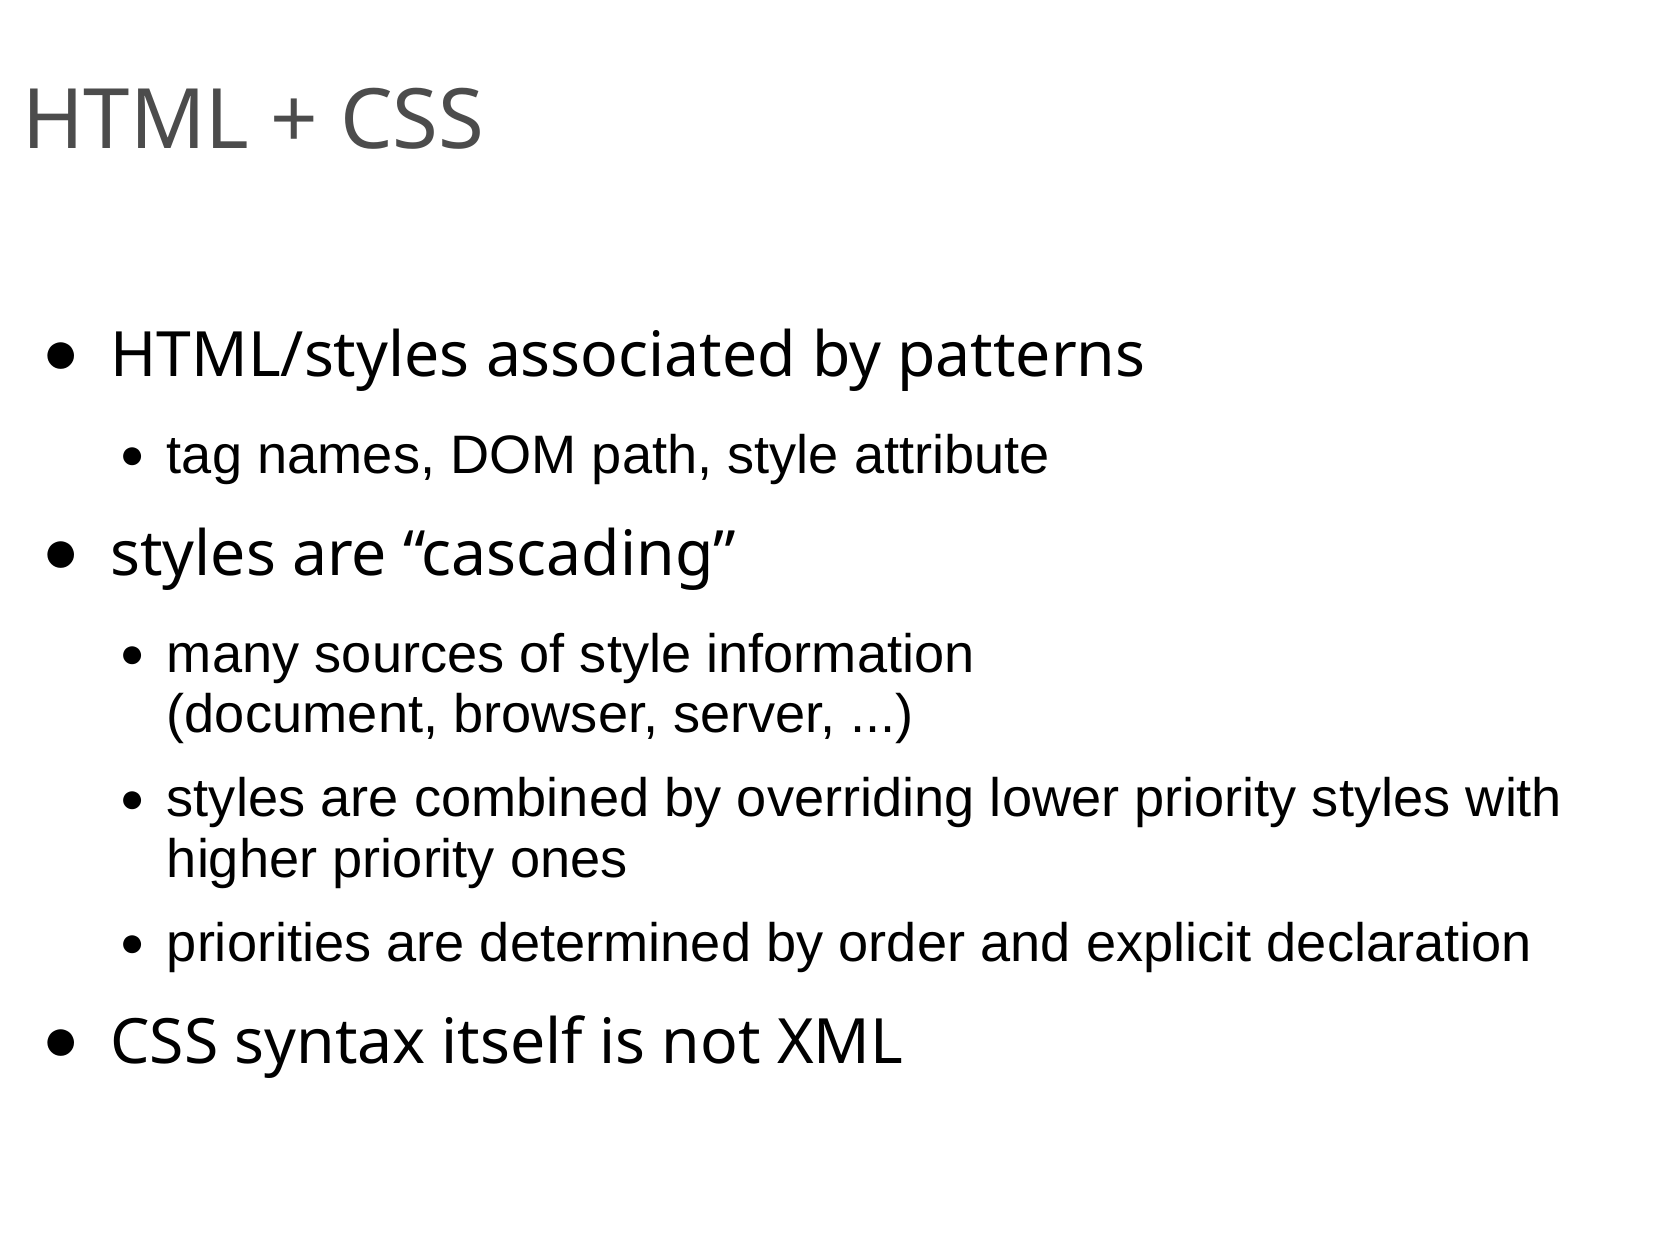

# HTML + CSS
HTML/styles associated by patterns
tag names, DOM path, style attribute
styles are “cascading”
many sources of style information
(document, browser, server, ...)
styles are combined by overriding lower priority styles with higher priority ones
priorities are determined by order and explicit declaration
CSS syntax itself is not XML